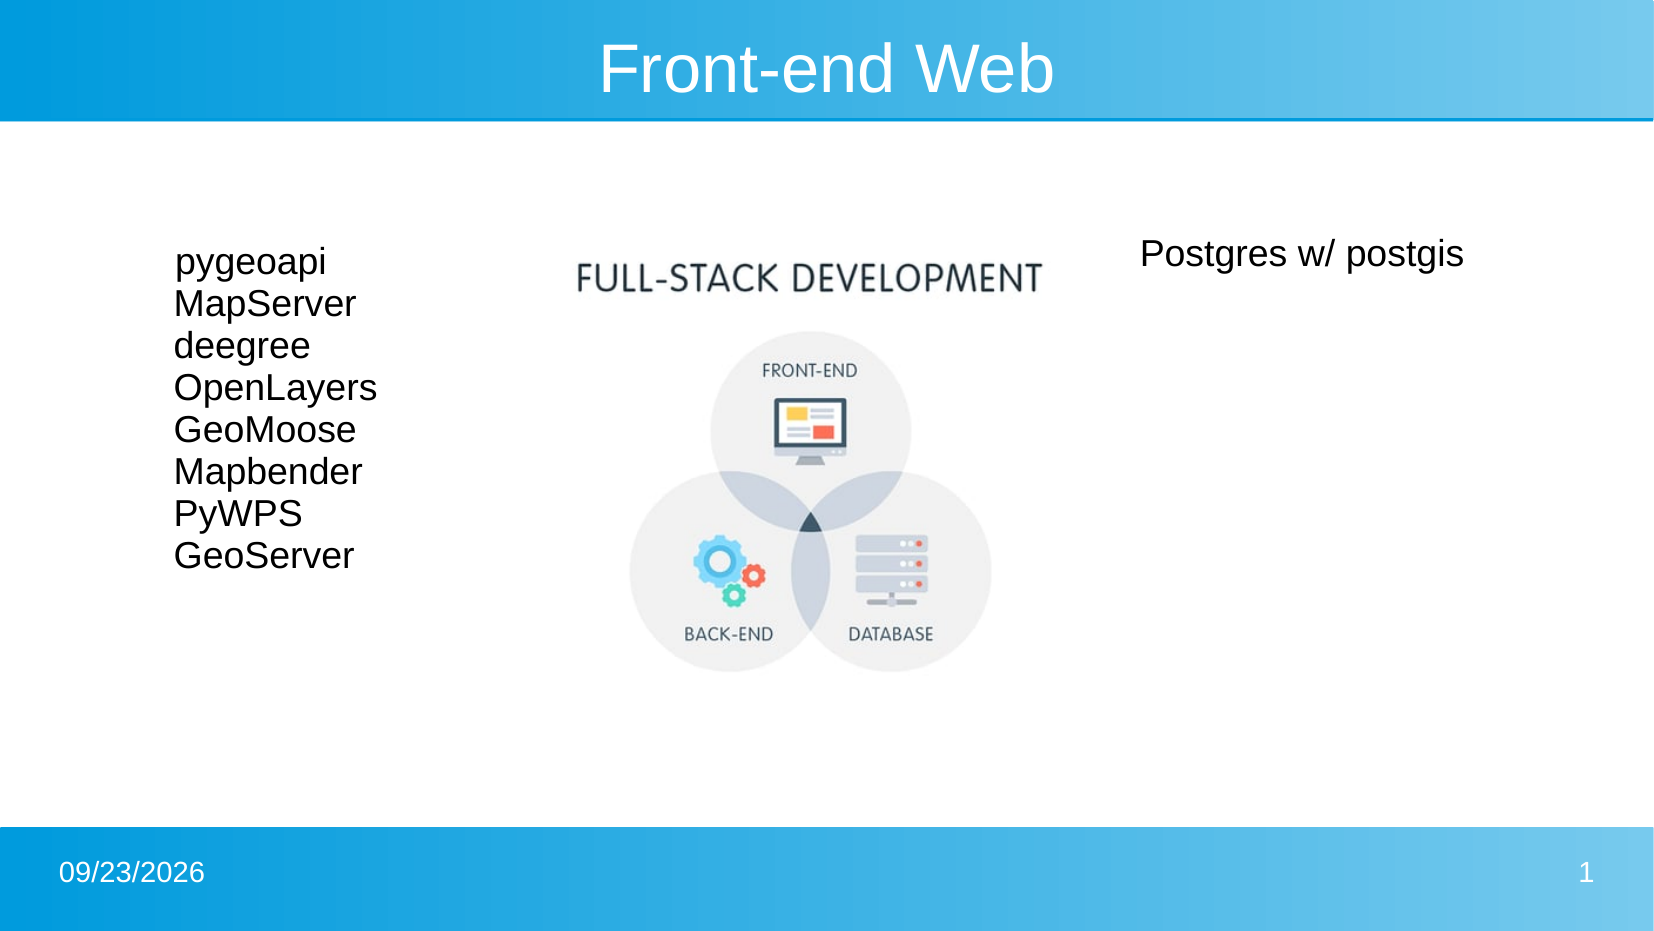

# Front-end Web
Postgres w/ postgis
	 pygeoapi
 MapServer
 deegree
 OpenLayers
 GeoMoose
 Mapbender
 PyWPS
 GeoServer
1